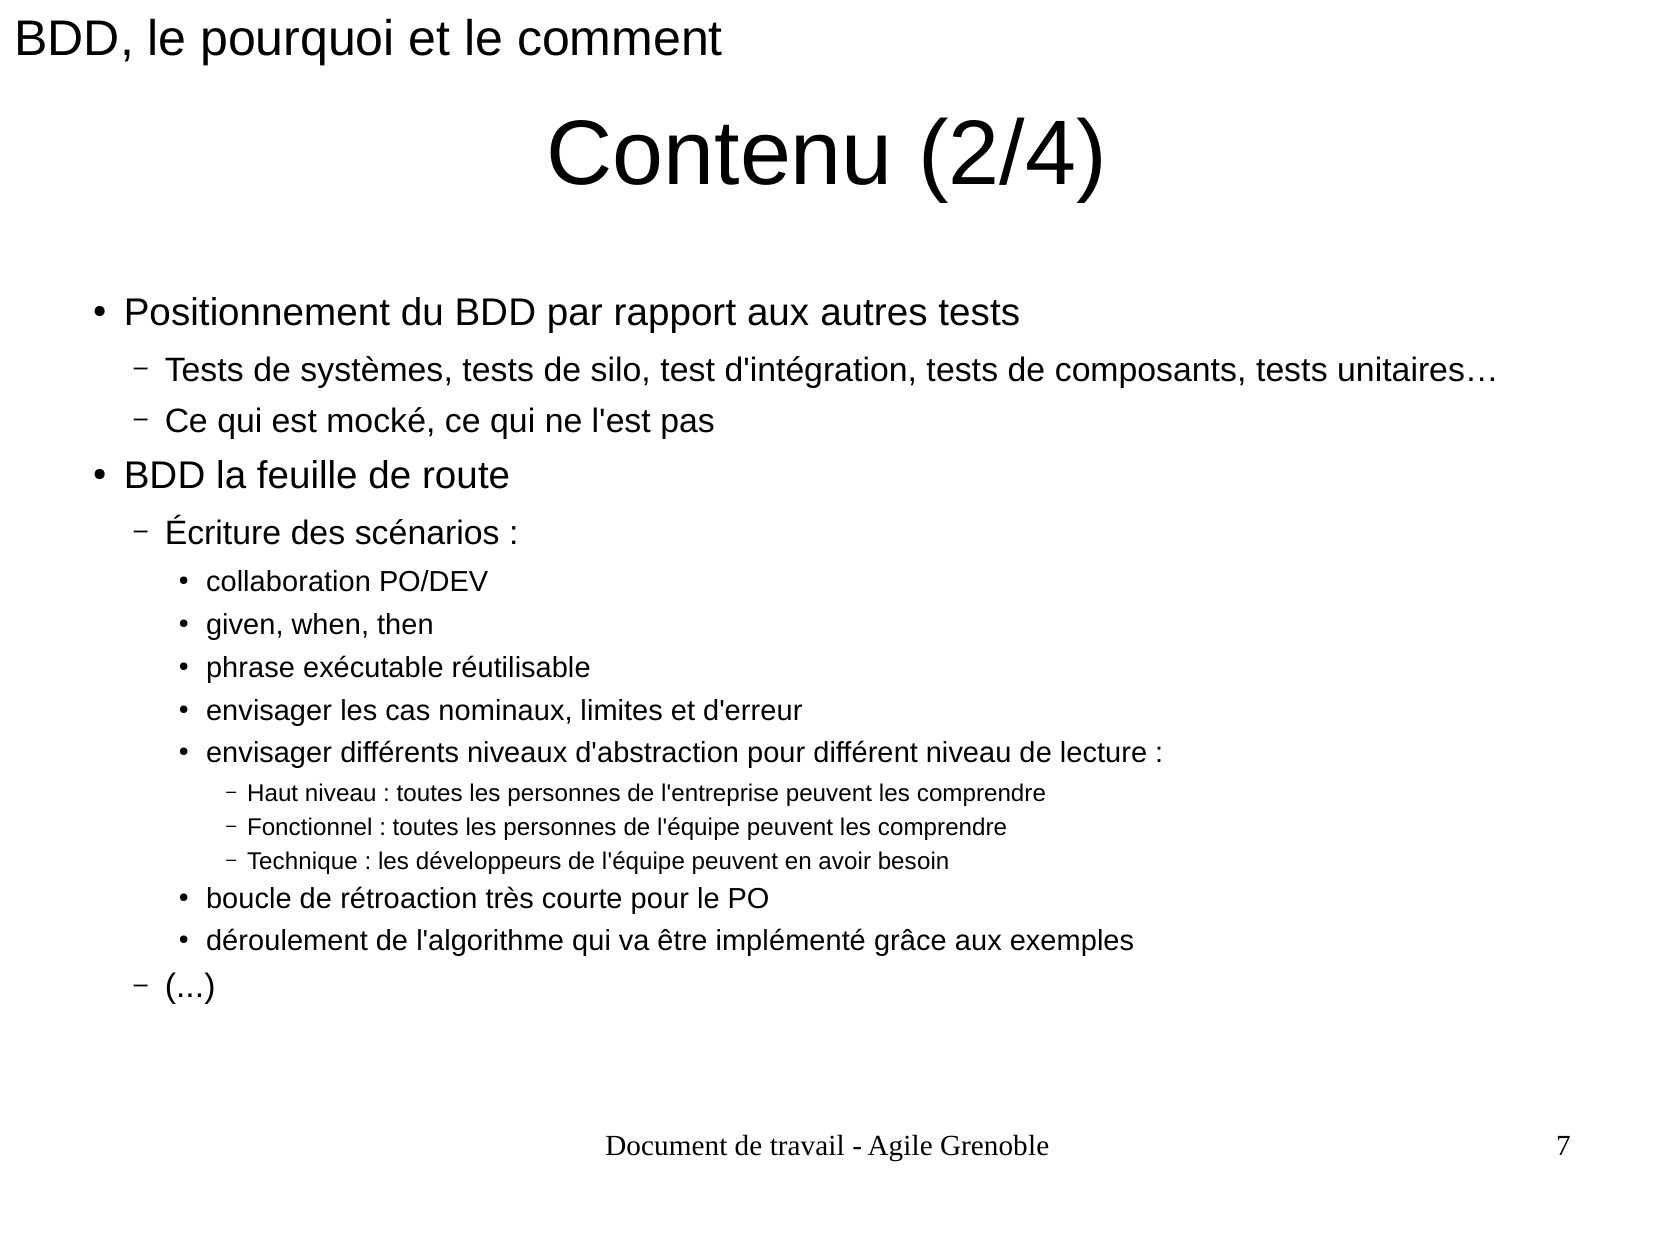

BDD, le pourquoi et le comment
# Contenu (2/4)
Positionnement du BDD par rapport aux autres tests
Tests de systèmes, tests de silo, test d'intégration, tests de composants, tests unitaires…
Ce qui est mocké, ce qui ne l'est pas
BDD la feuille de route
Écriture des scénarios :
collaboration PO/DEV
given, when, then
phrase exécutable réutilisable
envisager les cas nominaux, limites et d'erreur
envisager différents niveaux d'abstraction pour différent niveau de lecture :
Haut niveau : toutes les personnes de l'entreprise peuvent les comprendre
Fonctionnel : toutes les personnes de l'équipe peuvent les comprendre
Technique : les développeurs de l'équipe peuvent en avoir besoin
boucle de rétroaction très courte pour le PO
déroulement de l'algorithme qui va être implémenté grâce aux exemples
(...)
Document de travail - Agile Grenoble
7